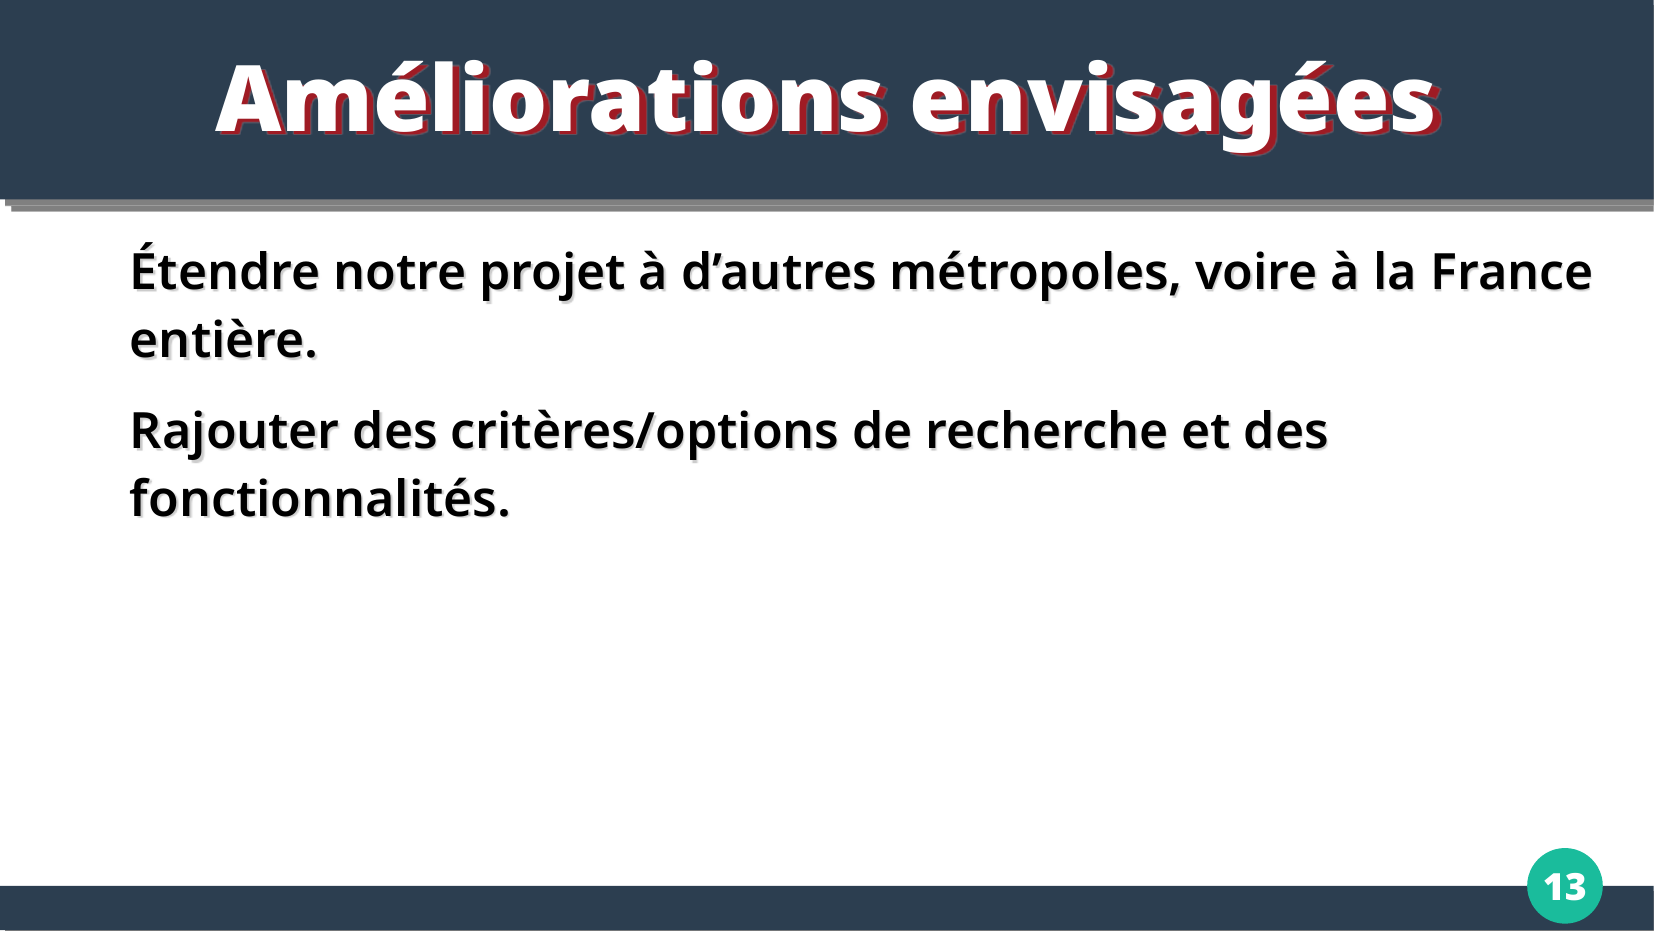

# Améliorations envisagées
Étendre notre projet à d’autres métropoles, voire à la France entière.
Rajouter des critères/options de recherche et des fonctionnalités.